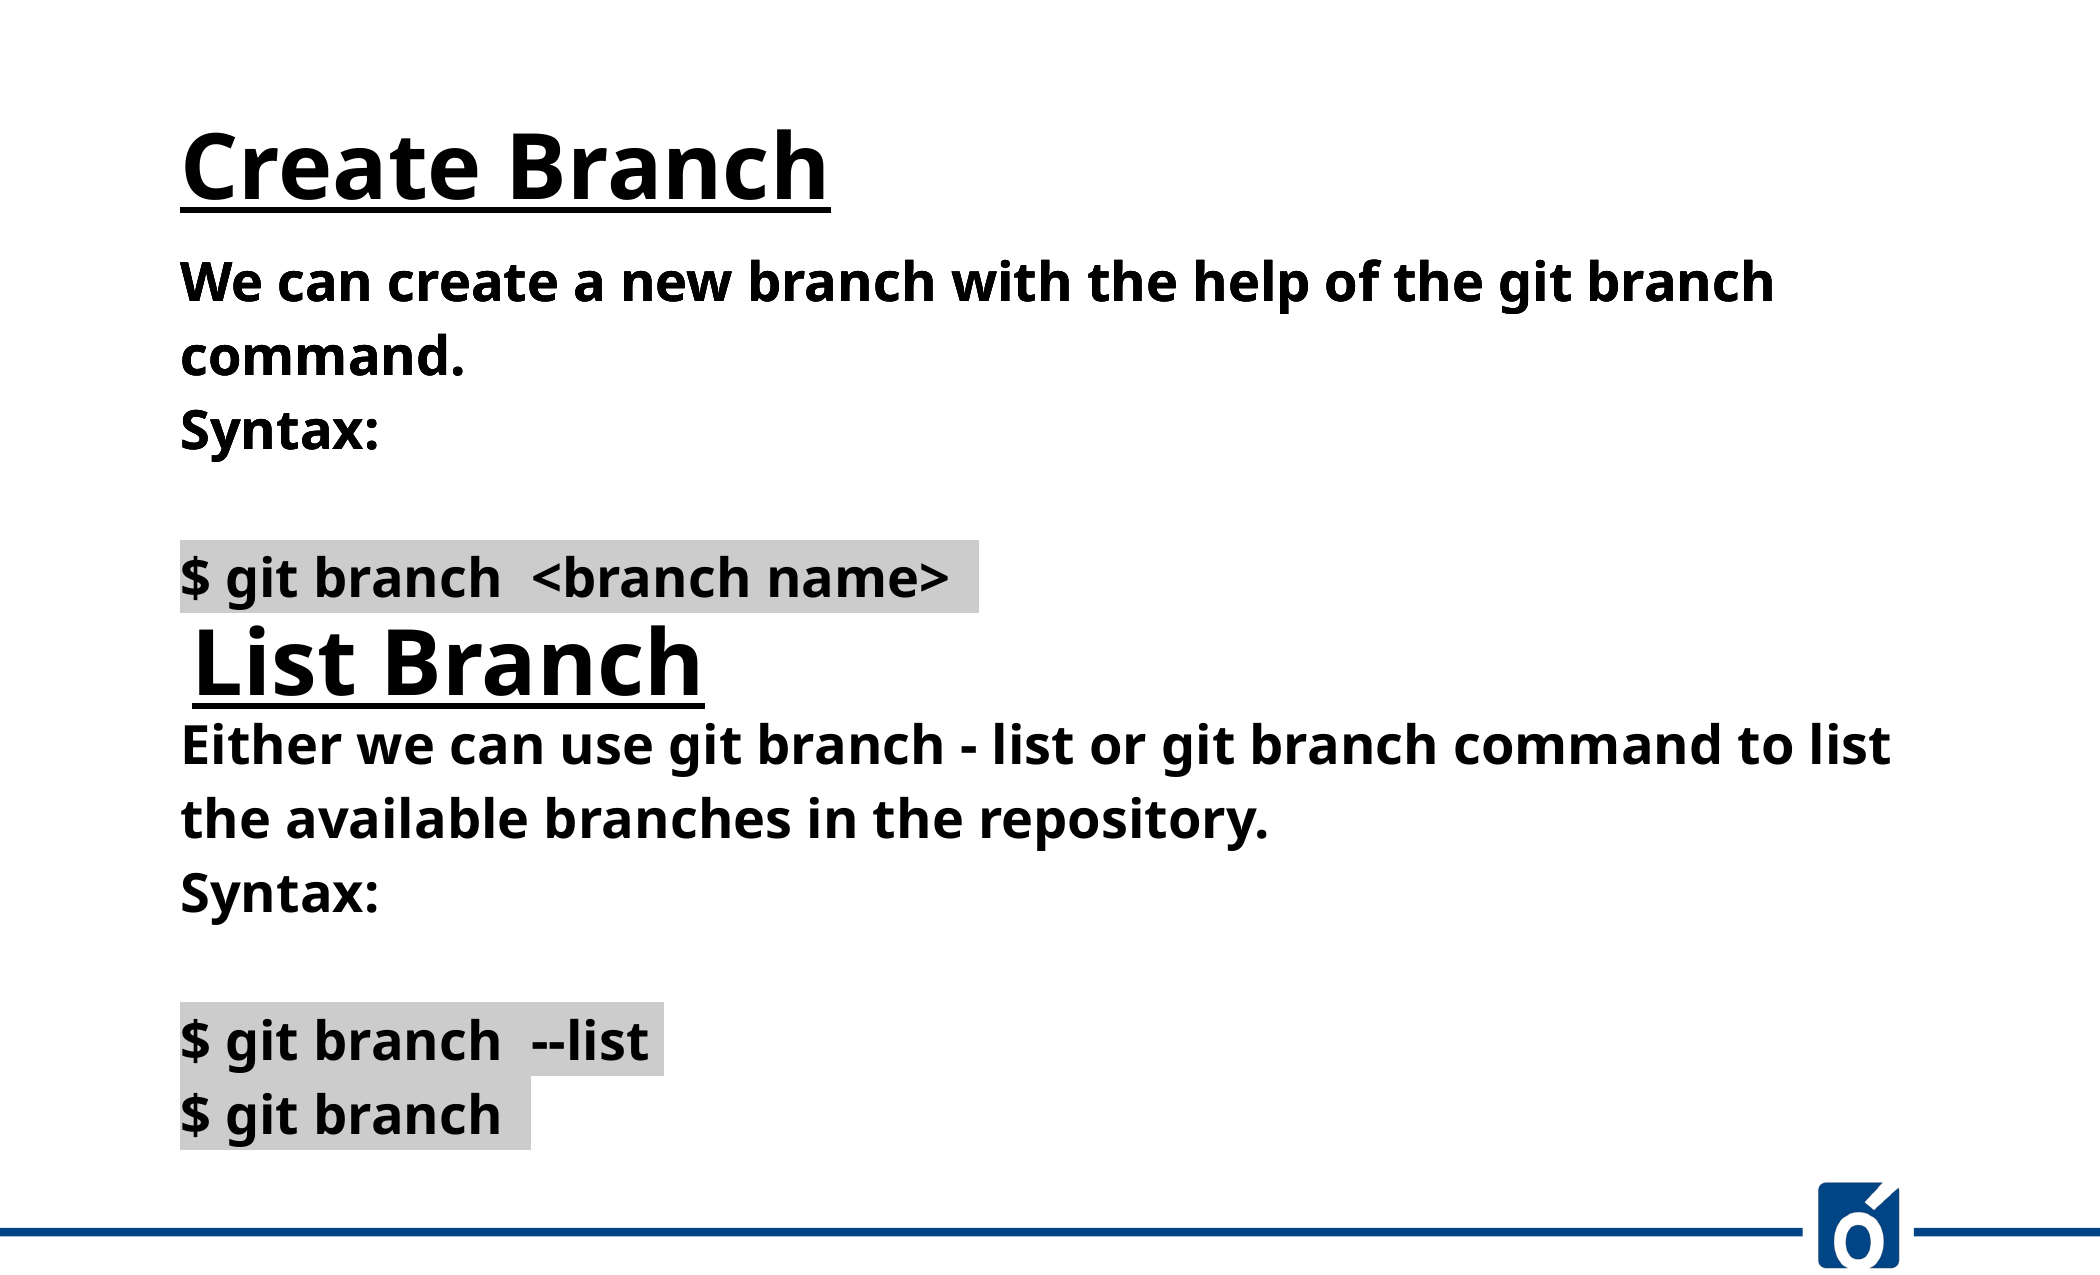

Create Branch
We can create a new branch with the help of the git branch command.
Syntax:
$ git branch <branch name>
We can create a new branch with the help of the git branch command.
Syntax:
$ git branch <branch name>
We can create a new branch with the help of the git branch command.
Syntax:
$ git branch <branch name>
List Branch
Either we can use git branch - list or git branch command to list the available branches in the repository.
Syntax:
$ git branch --list
$ git branch